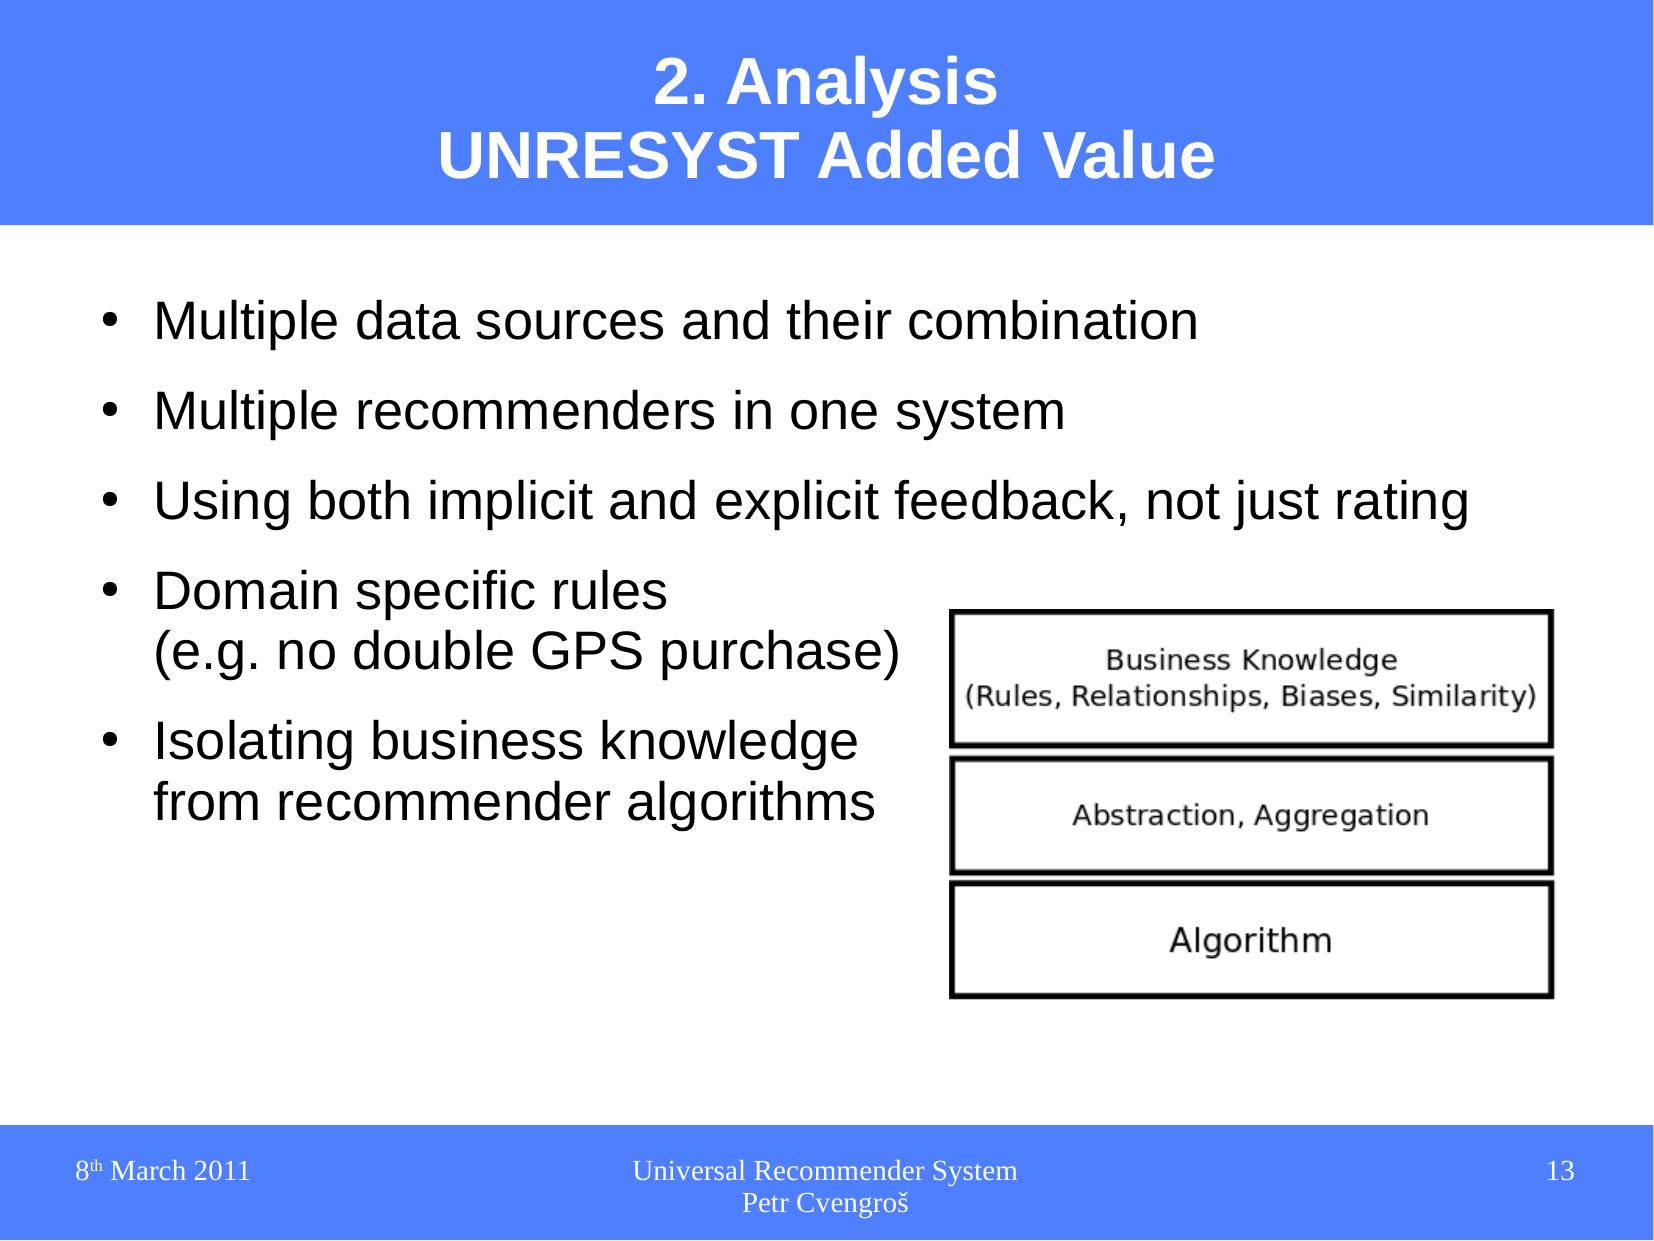

# 2. Analysis UNRESYST Added Value
Multiple data sources and their combination
Multiple recommenders in one system
Using both implicit and explicit feedback, not just rating
Domain specific rules
(e.g. no double GPS purchase)
Isolating business knowledge
from recommender algorithms
13